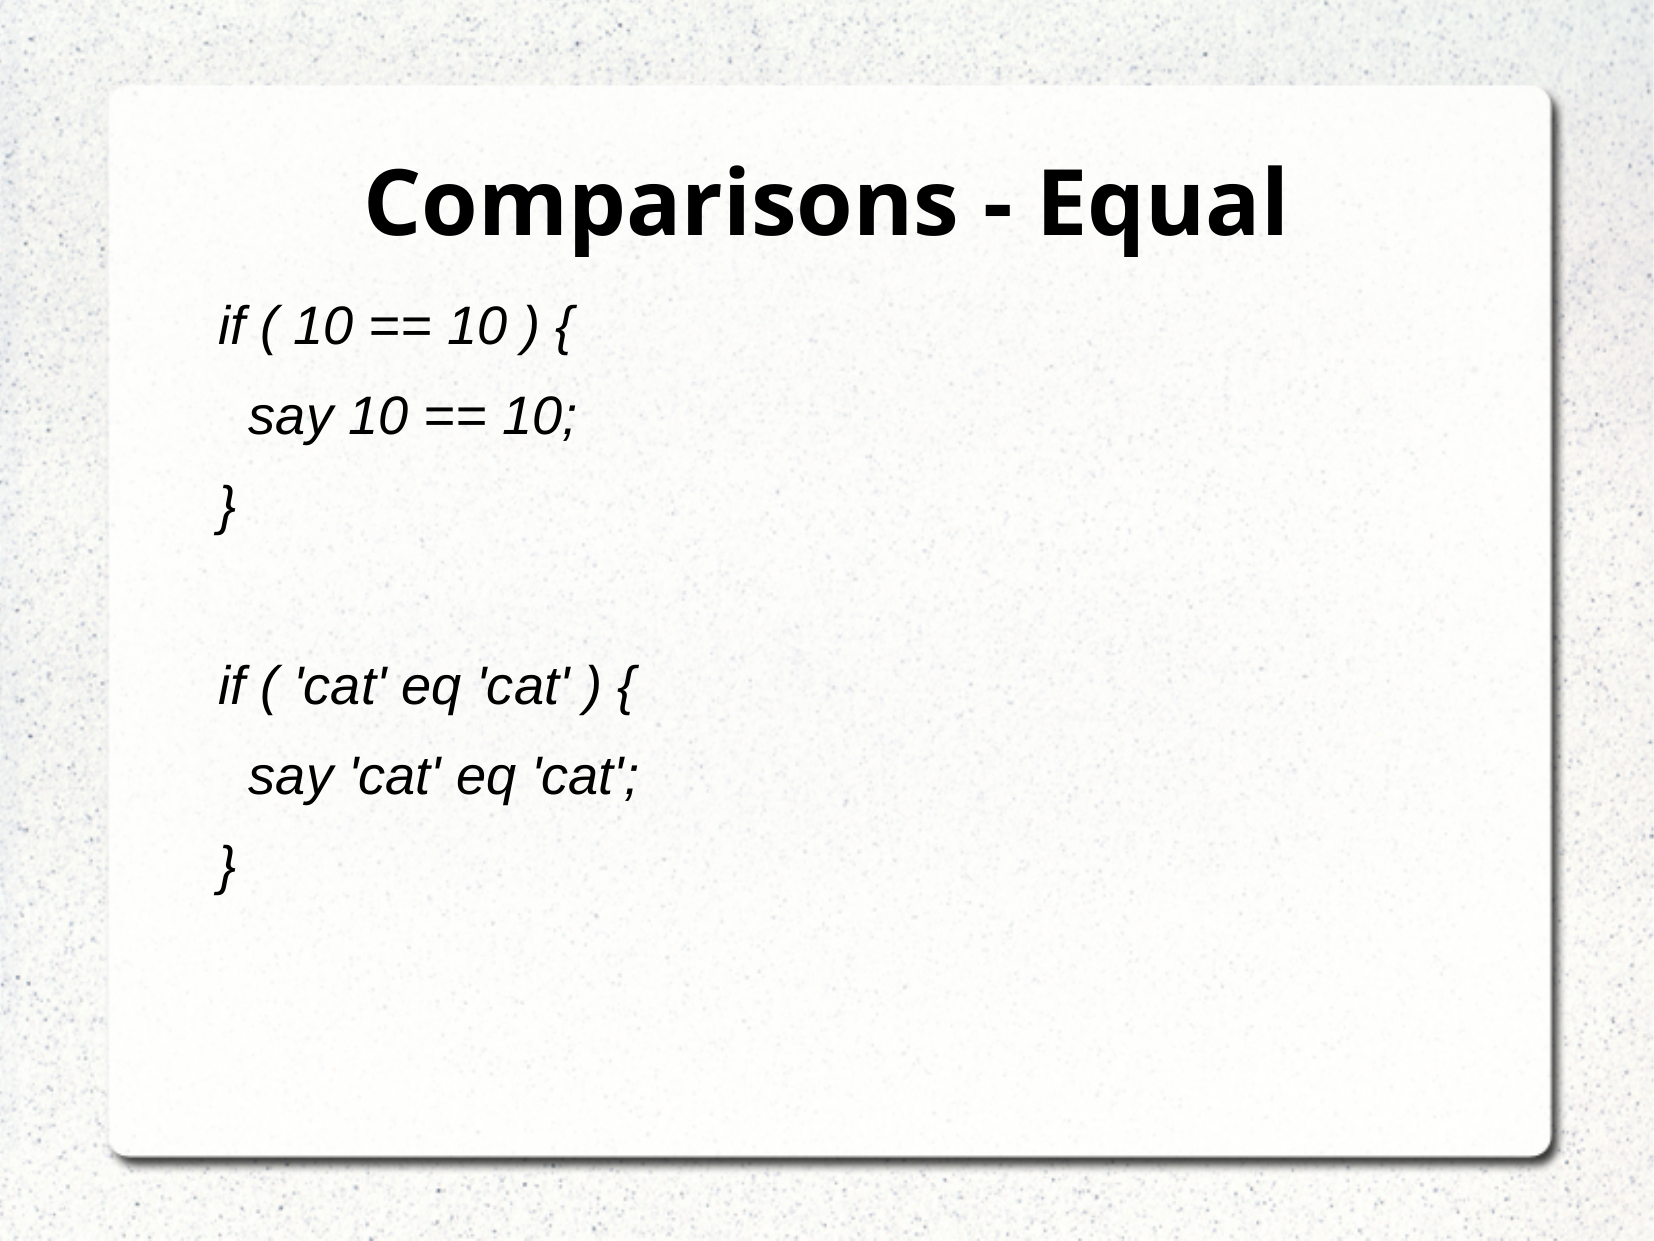

# Comparisons - Equal
if ( 10 == 10 ) {
 say 10 == 10;
}
if ( 'cat' eq 'cat' ) {
 say 'cat' eq 'cat';
}